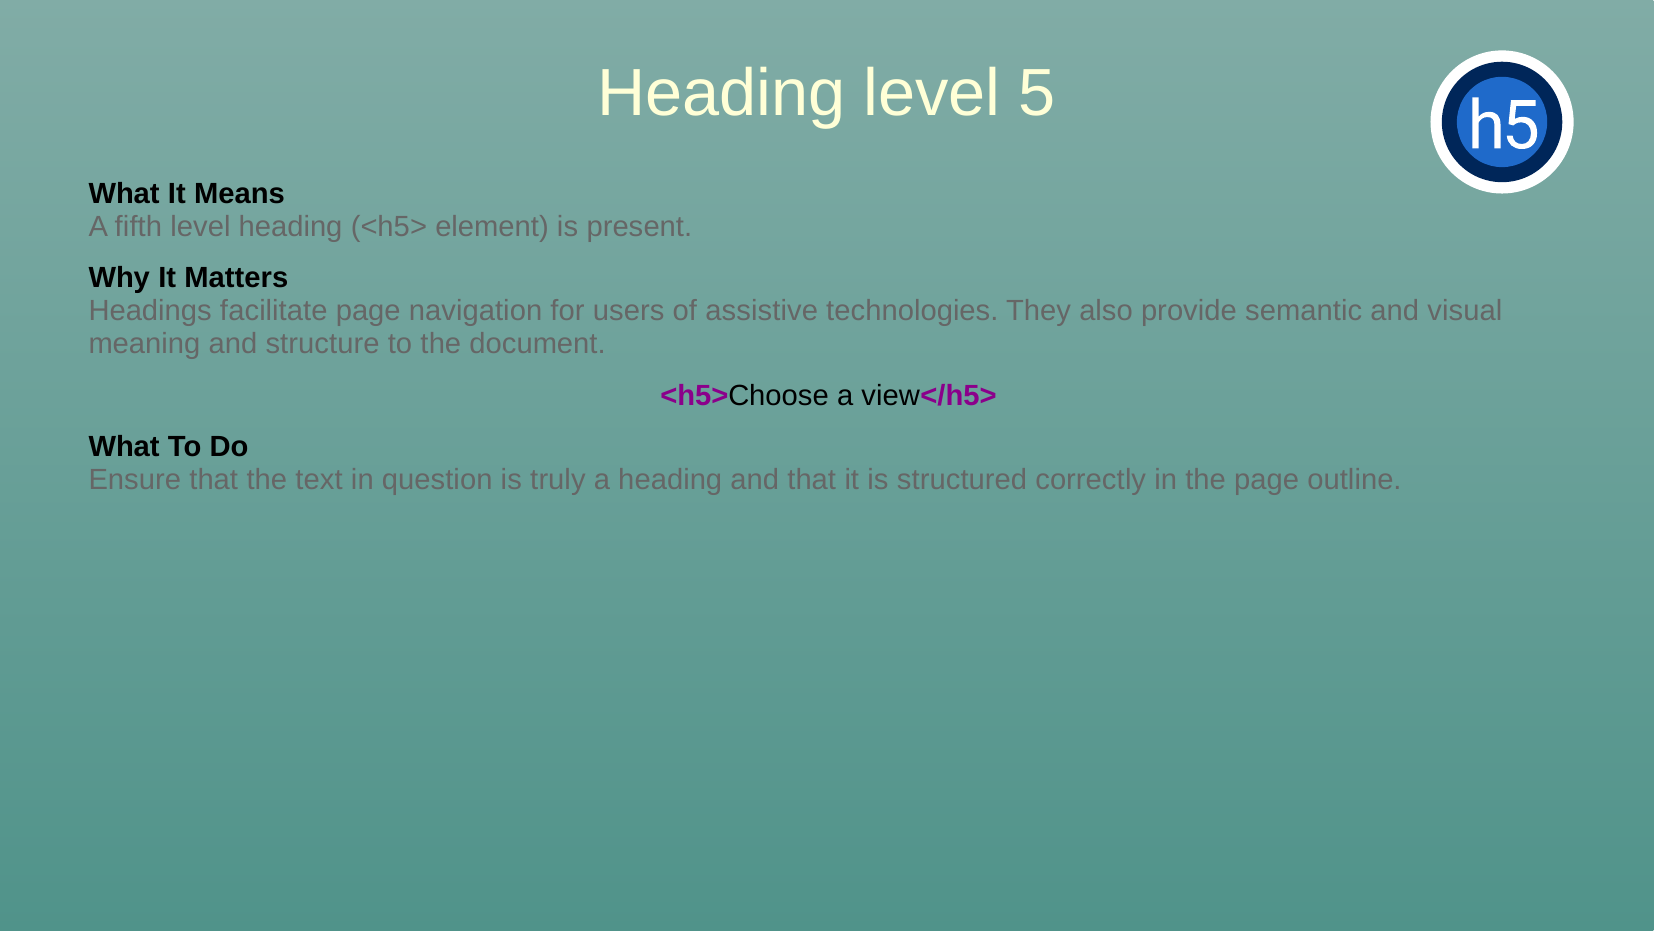

# Heading level 5
What It Means
A fifth level heading (<h5> element) is present.
Why It Matters
Headings facilitate page navigation for users of assistive technologies. They also provide semantic and visual meaning and structure to the document.
<h5>Choose a view</h5>
What To Do
Ensure that the text in question is truly a heading and that it is structured correctly in the page outline.